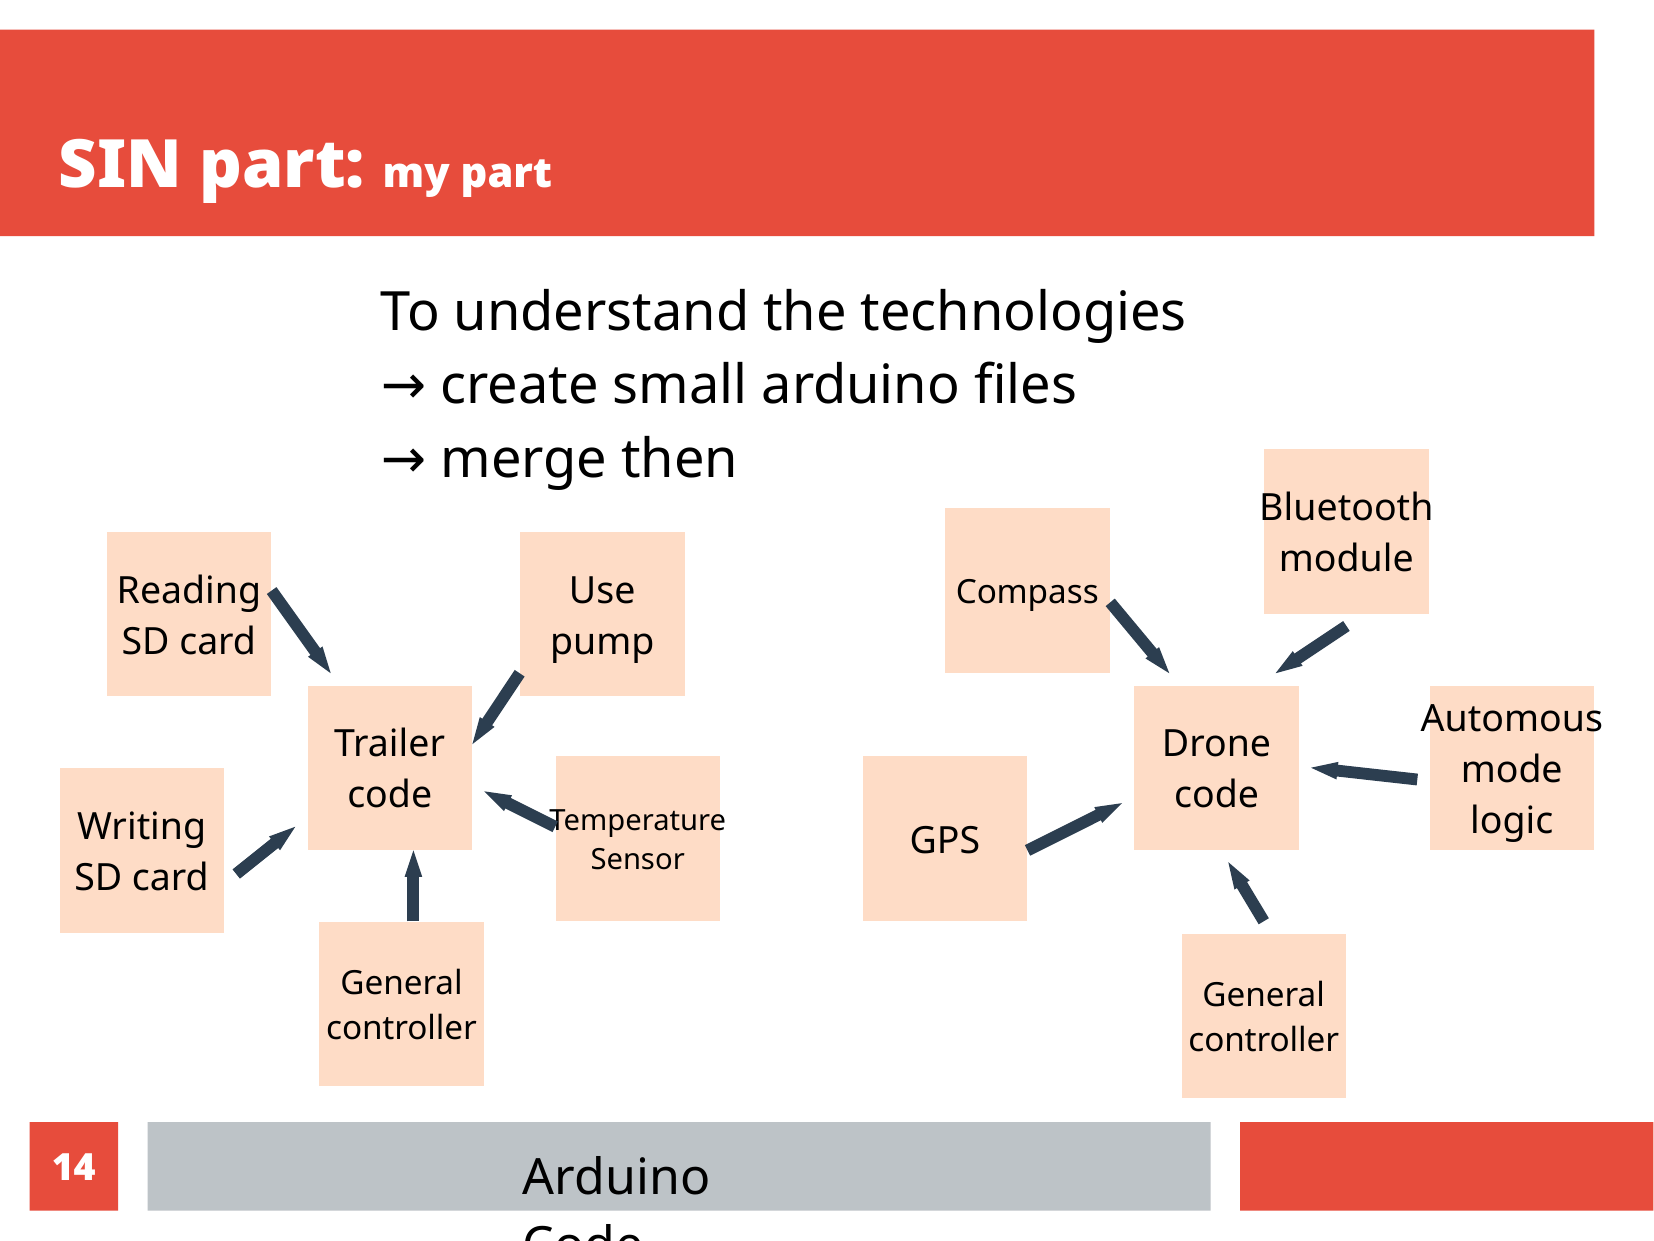

# SIN part: my part
To understand the technologies
→ create small arduino files
→ merge then
Bluetooth
module
Compass
Reading
SD card
Use
pump
Trailer
code
Drone
code
Automous
mode
logic
Temperature
Sensor
GPS
Writing
SD card
General
controller
General
controller
14
Arduino Code